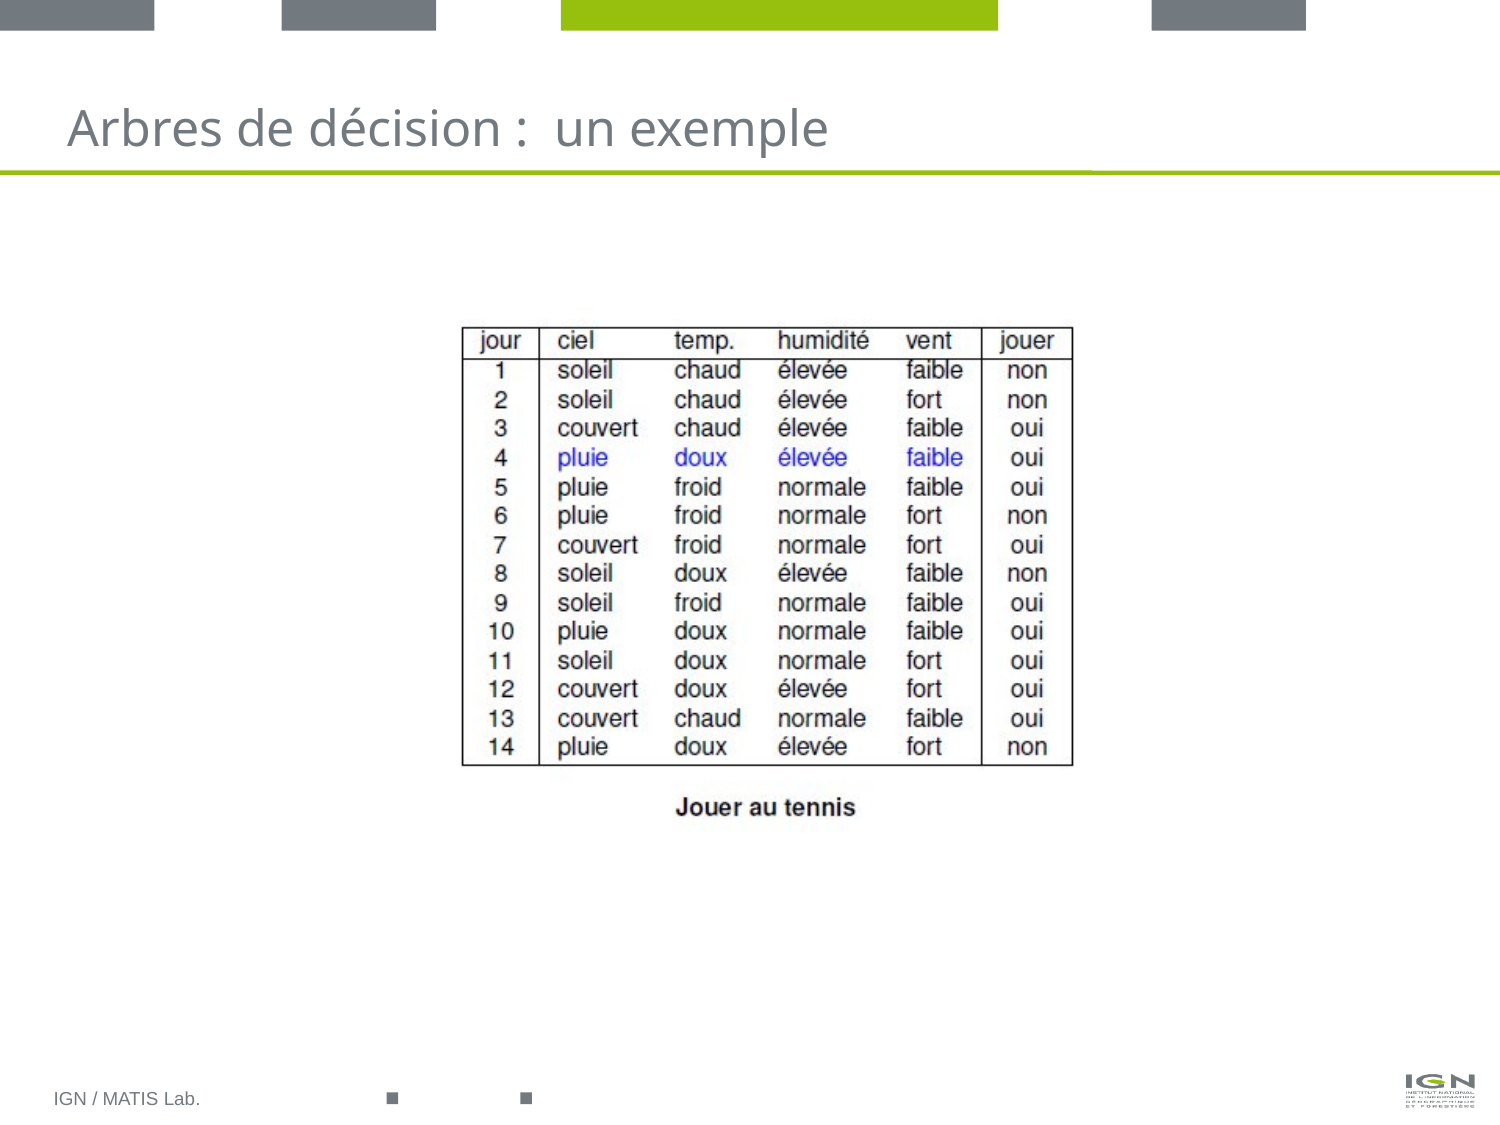

Arbres de décision :  un exemple
IGN / MATIS Lab.